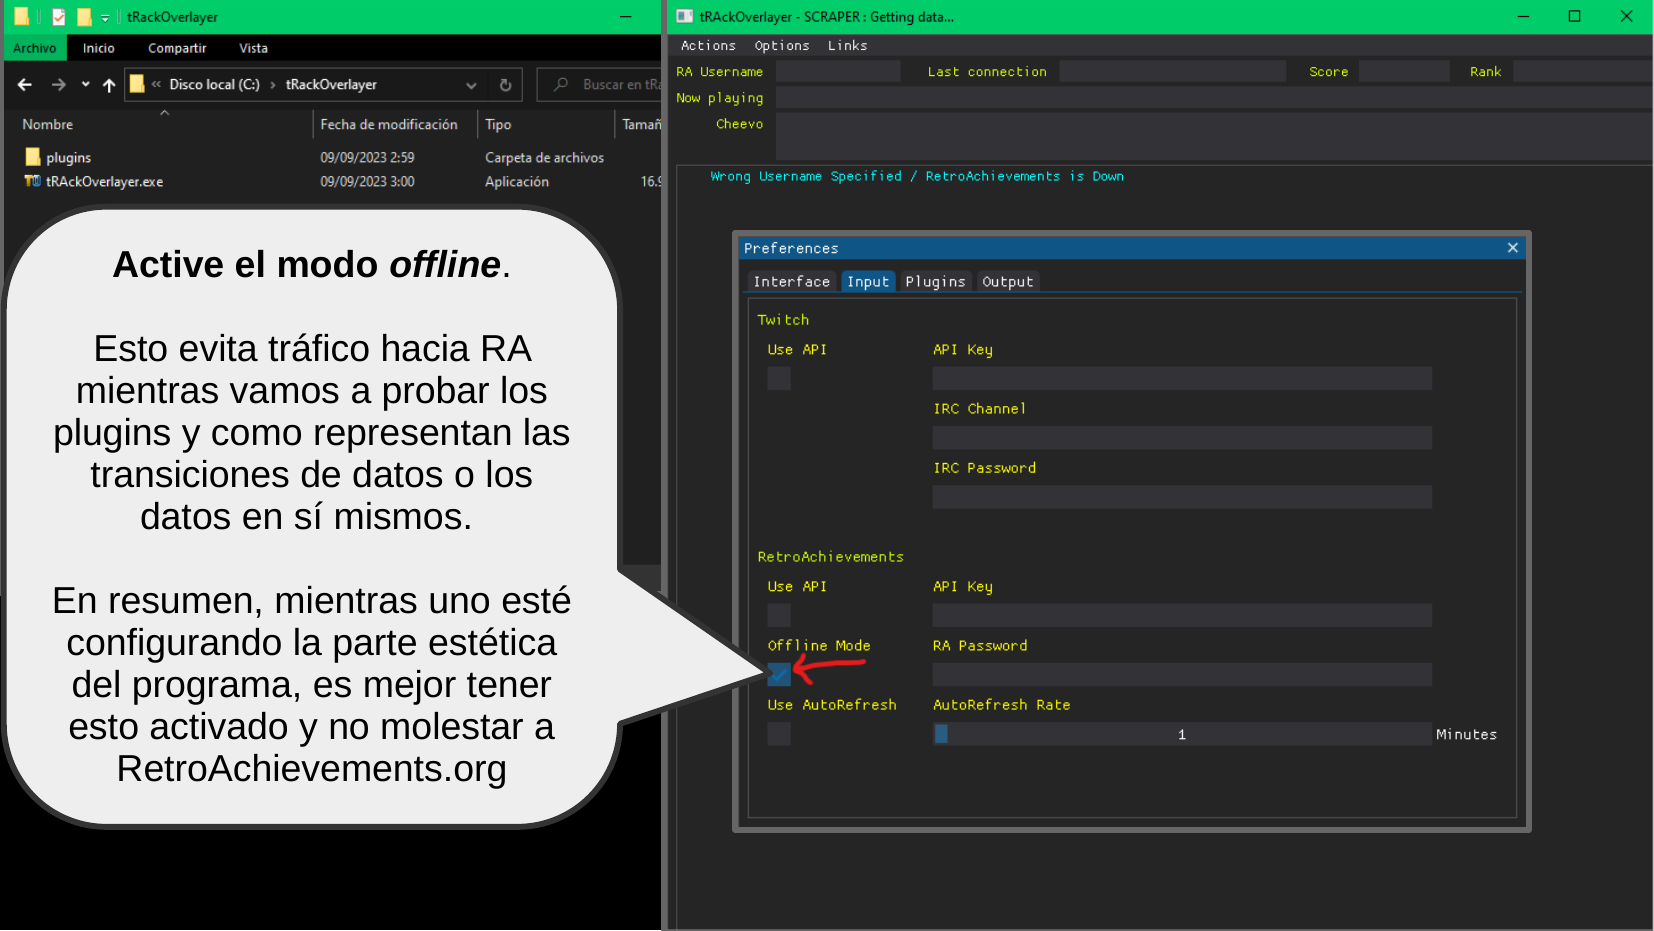

Active el modo offline.
Esto evita tráfico hacia RA mientras vamos a probar los plugins y como representan las transiciones de datos o los datos en sí mismos.
En resumen, mientras uno esté configurando la parte estética del programa, es mejor tener esto activado y no molestar a RetroAchievements.org